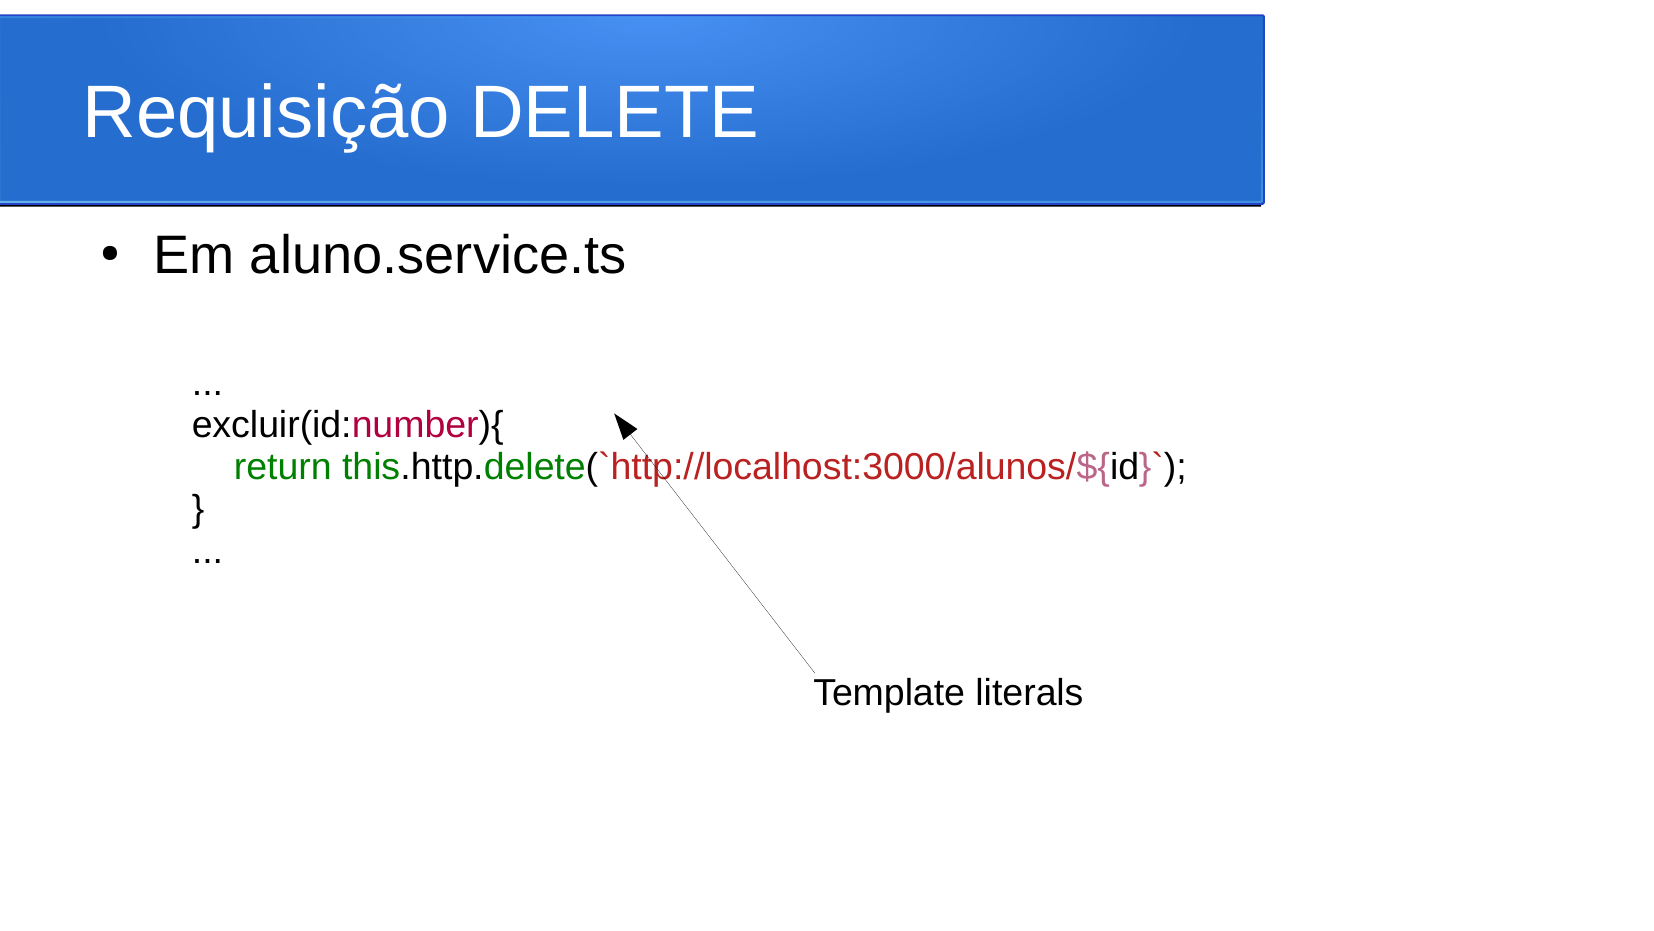

# Requisição DELETE
Em aluno.service.ts
...
excluir(id:number){
 return this.http.delete(`http://localhost:3000/alunos/${id}`);
}
...
Template literals